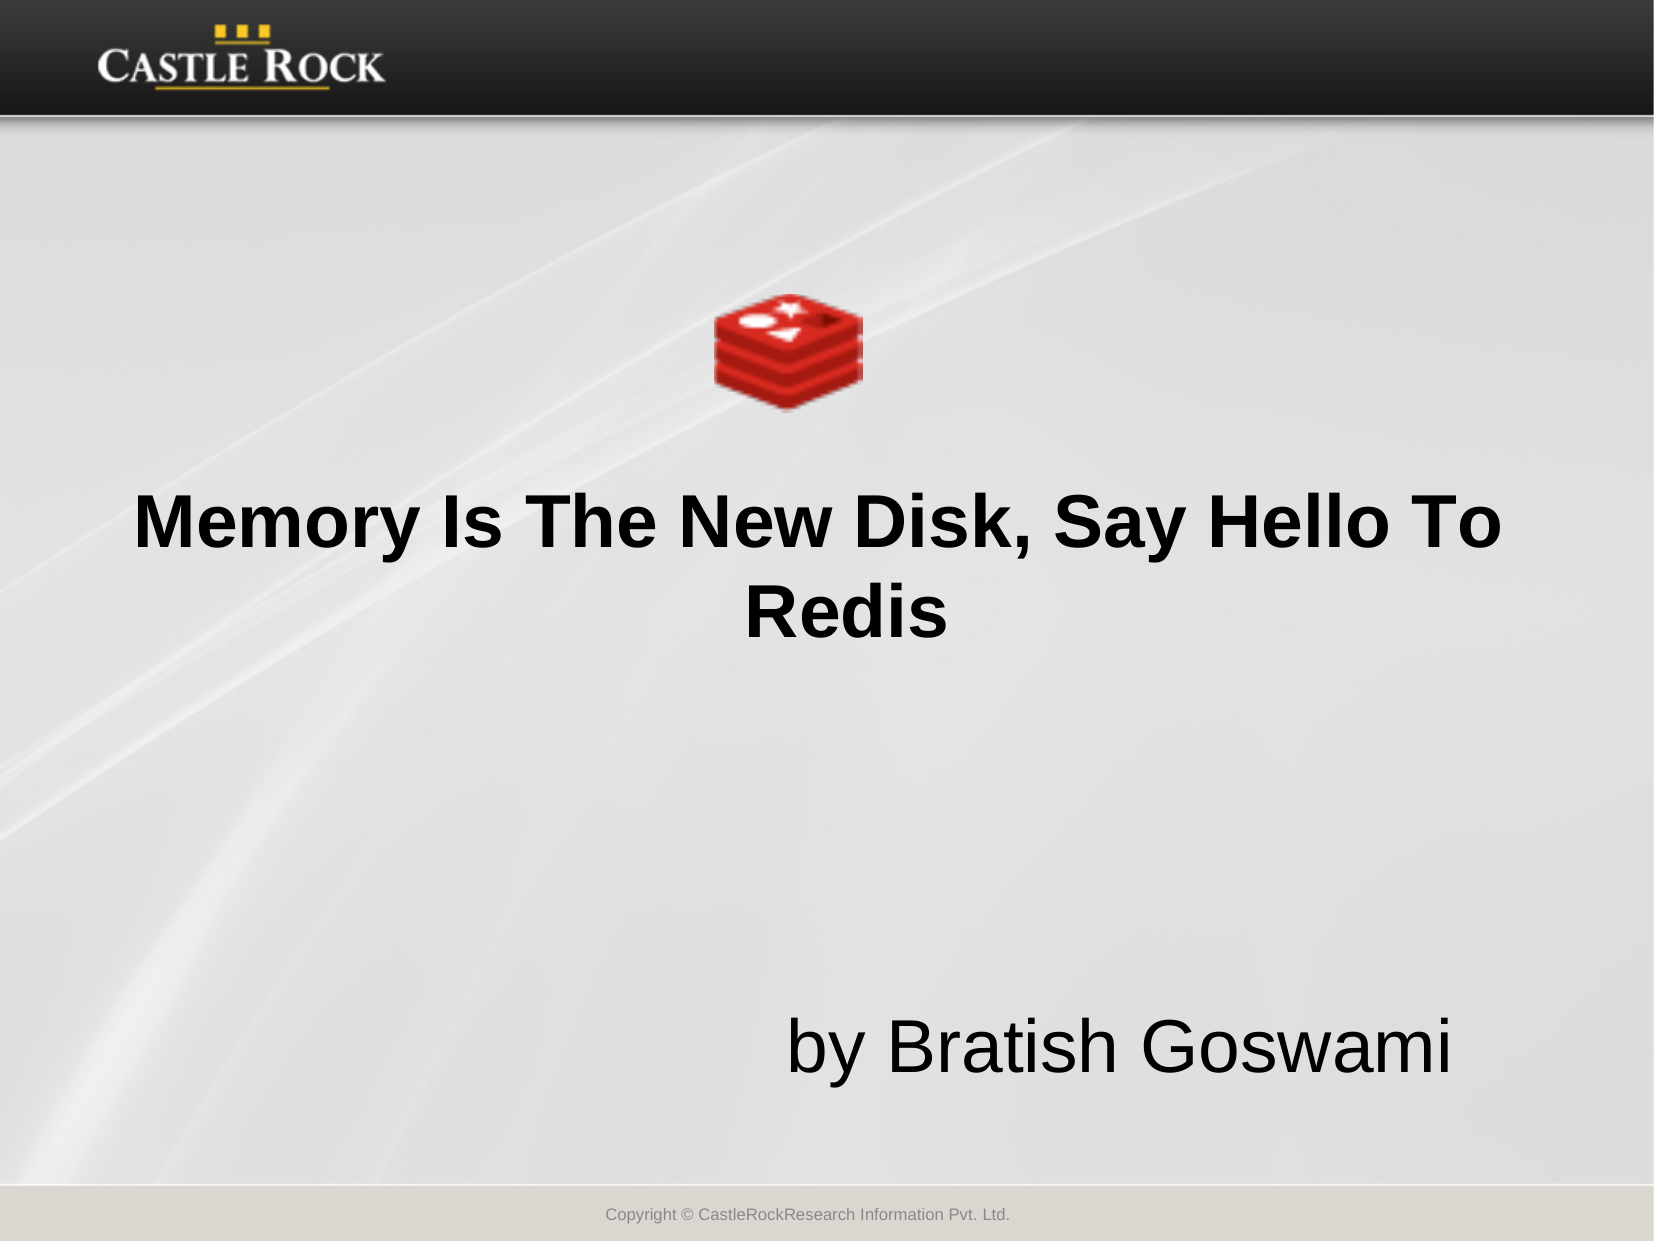

# Memory Is The New Disk, Say Hello To Redis
 by Bratish Goswami